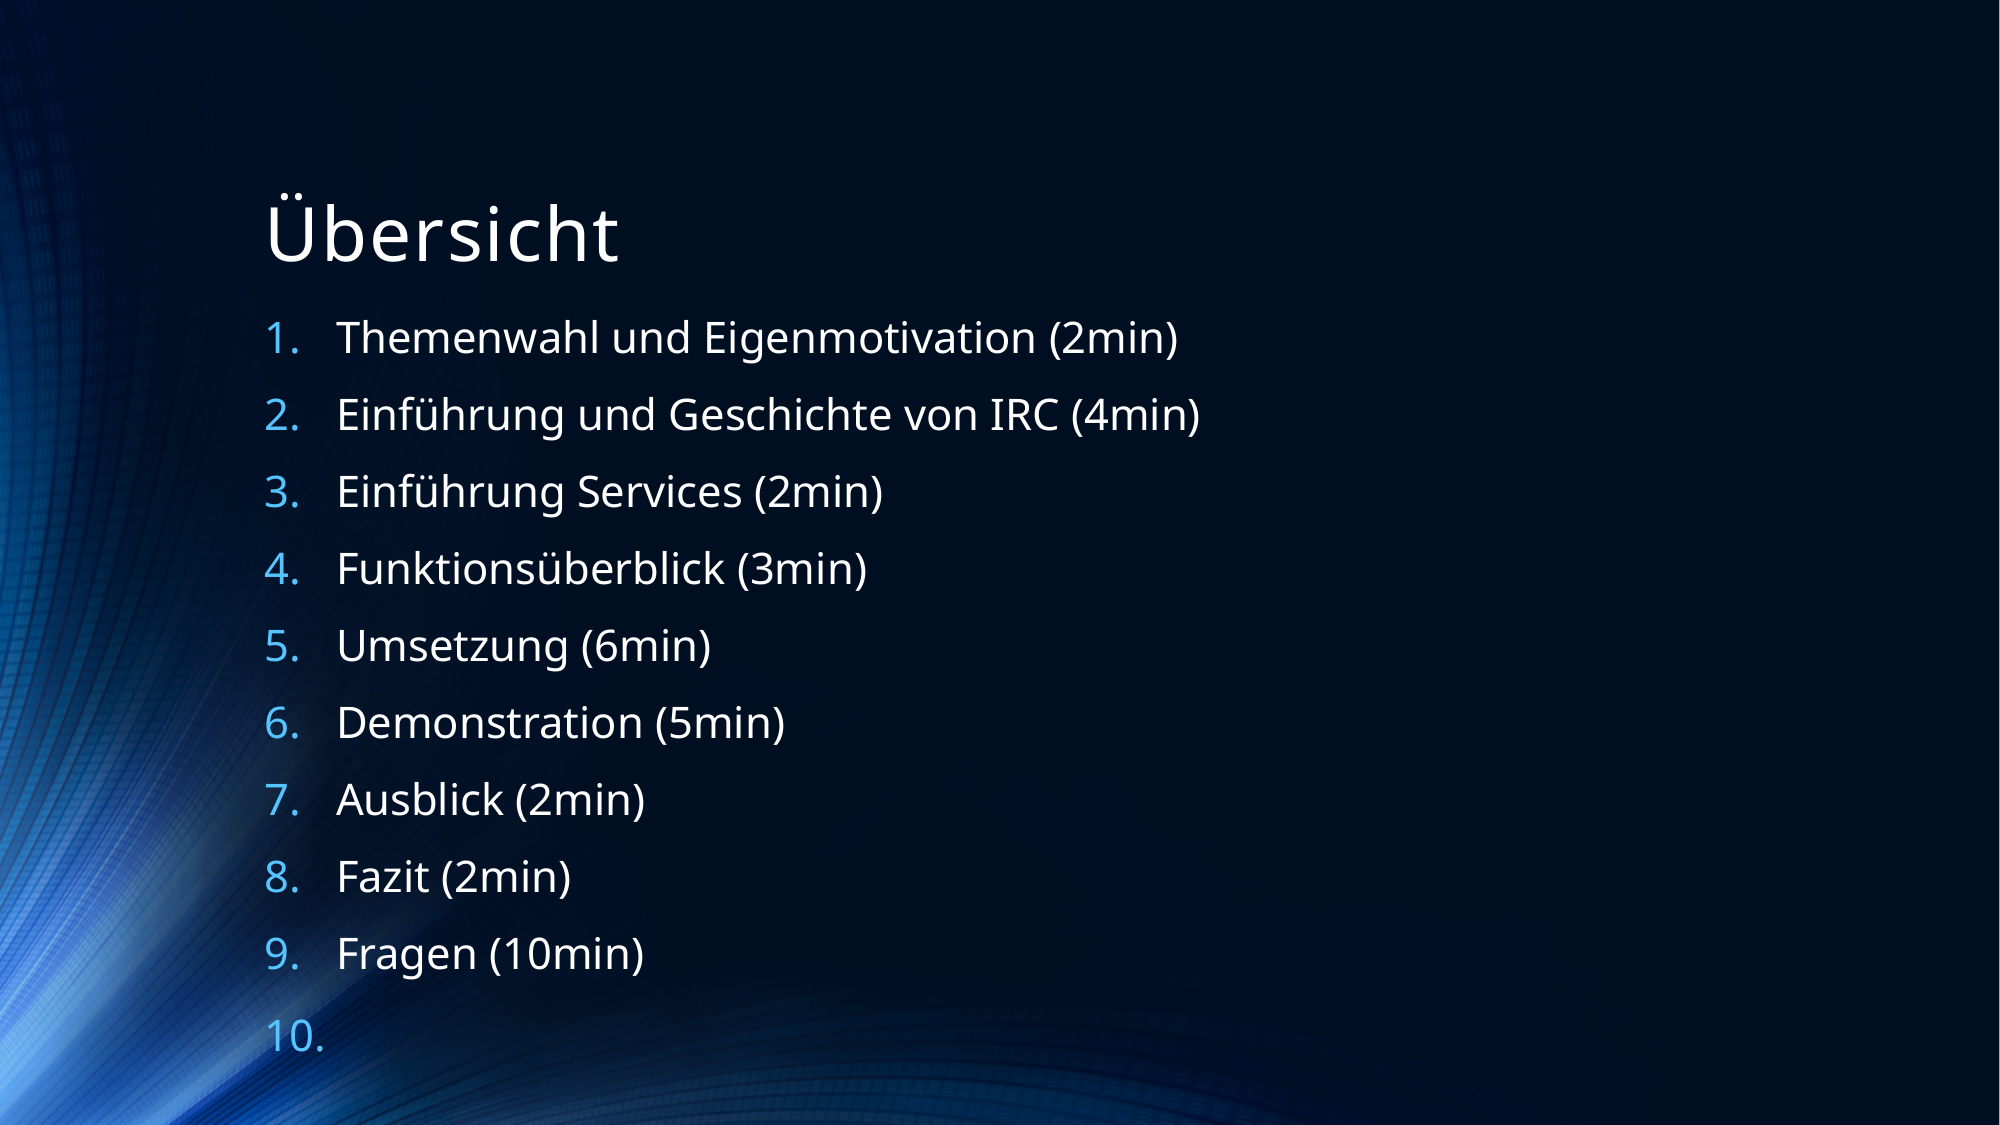

# Übersicht
Themenwahl und Eigenmotivation (2min)
Einführung und Geschichte von IRC (4min)
Einführung Services (2min)
Funktionsüberblick (3min)
Umsetzung (6min)
Demonstration (5min)
Ausblick (2min)
Fazit (2min)
Fragen (10min)